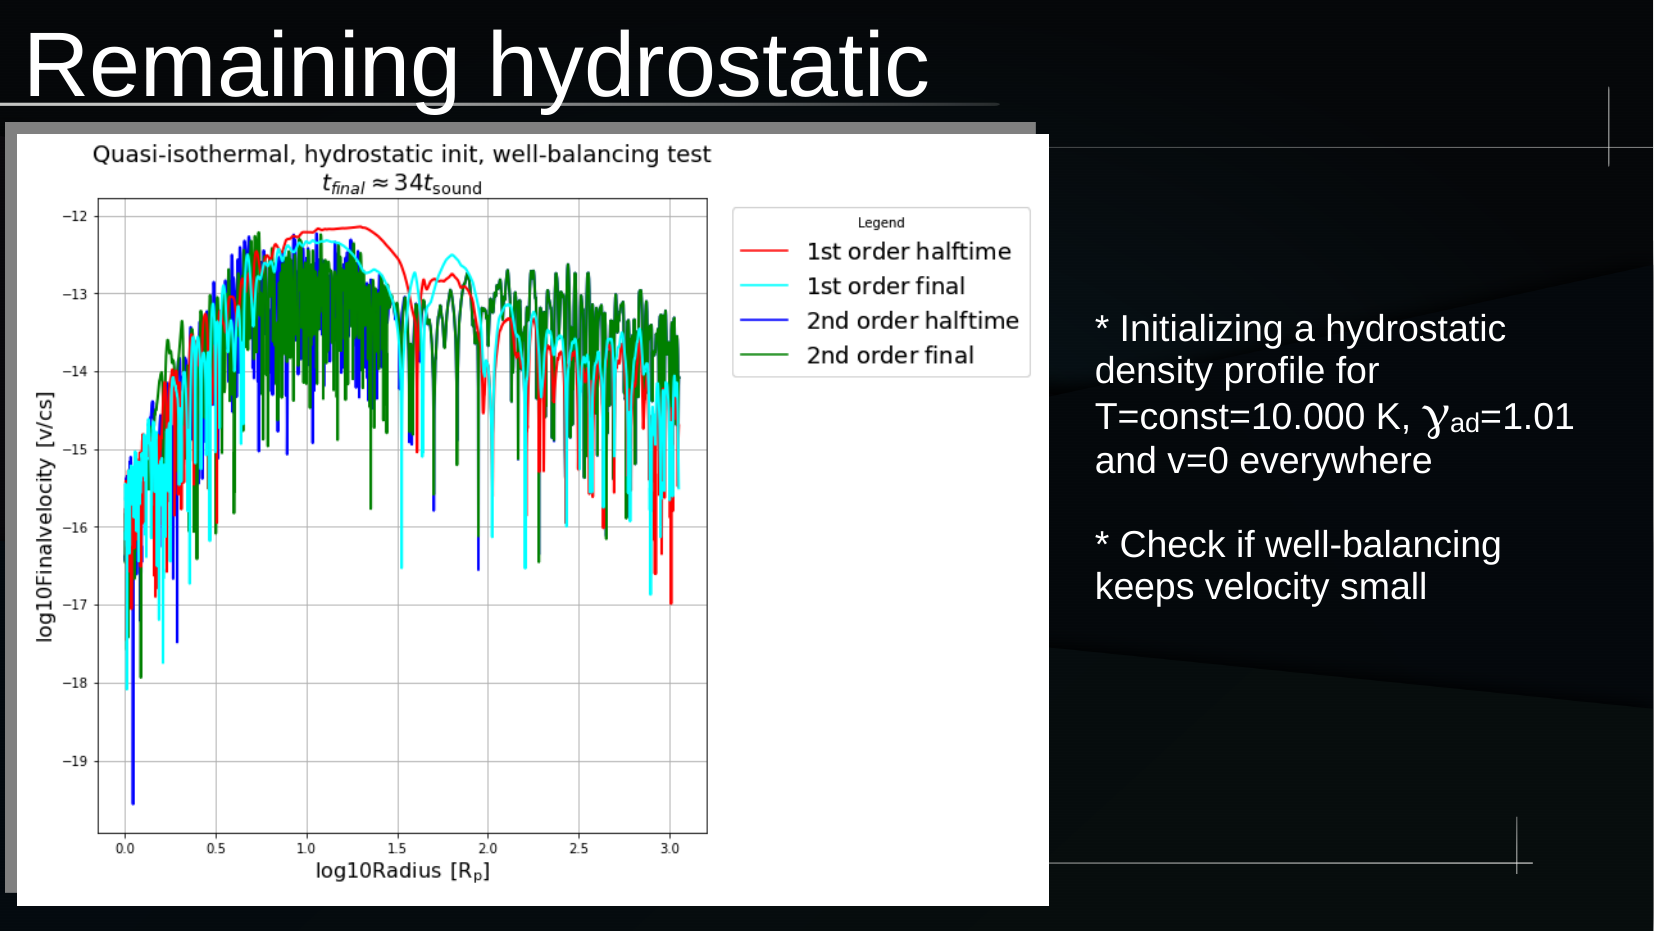

# Remaining hydrostatic
* Initializing a hydrostatic density profile for T=const=10.000 K, gad=1.01
and v=0 everywhere
* Check if well-balancing keeps velocity small